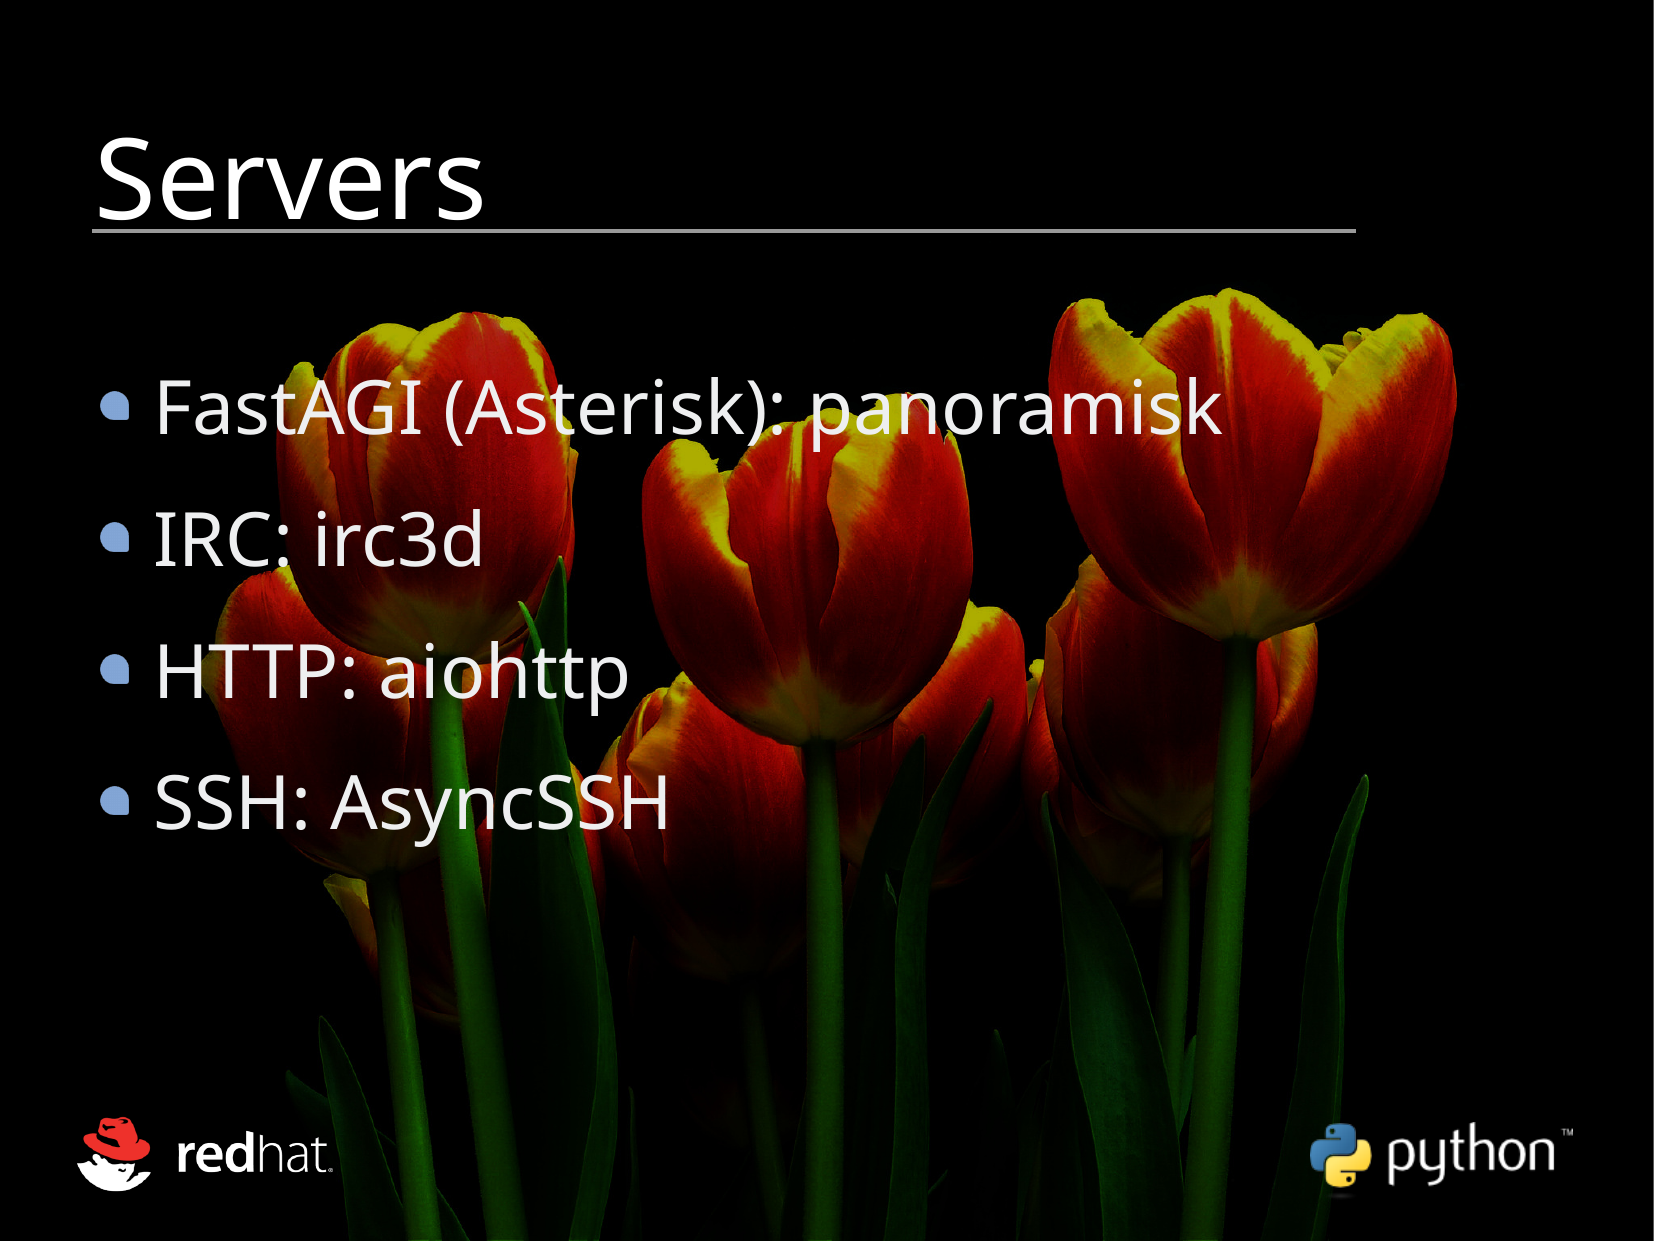

Servers
# FastAGI (Asterisk): panoramisk
IRC: irc3d
HTTP: aiohttp
SSH: AsyncSSH